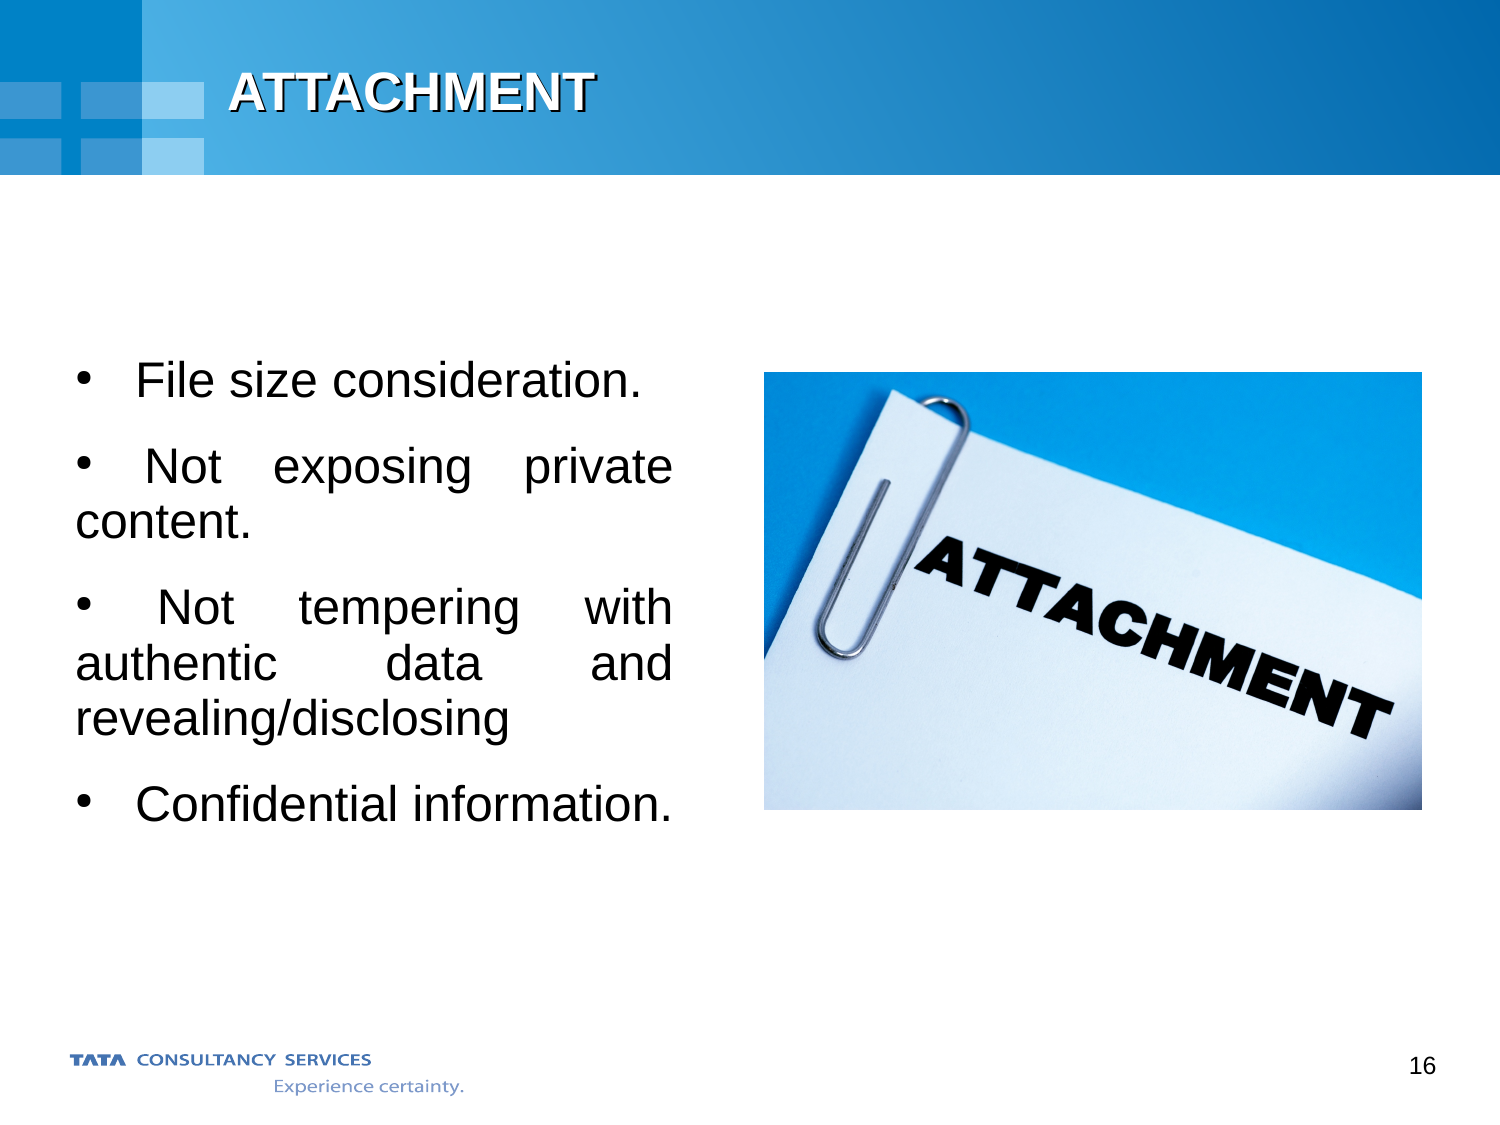

# ATTACHMENT
 File size consideration.
 Not exposing private content.
 Not tempering with authentic data and revealing/disclosing
 Confidential information.